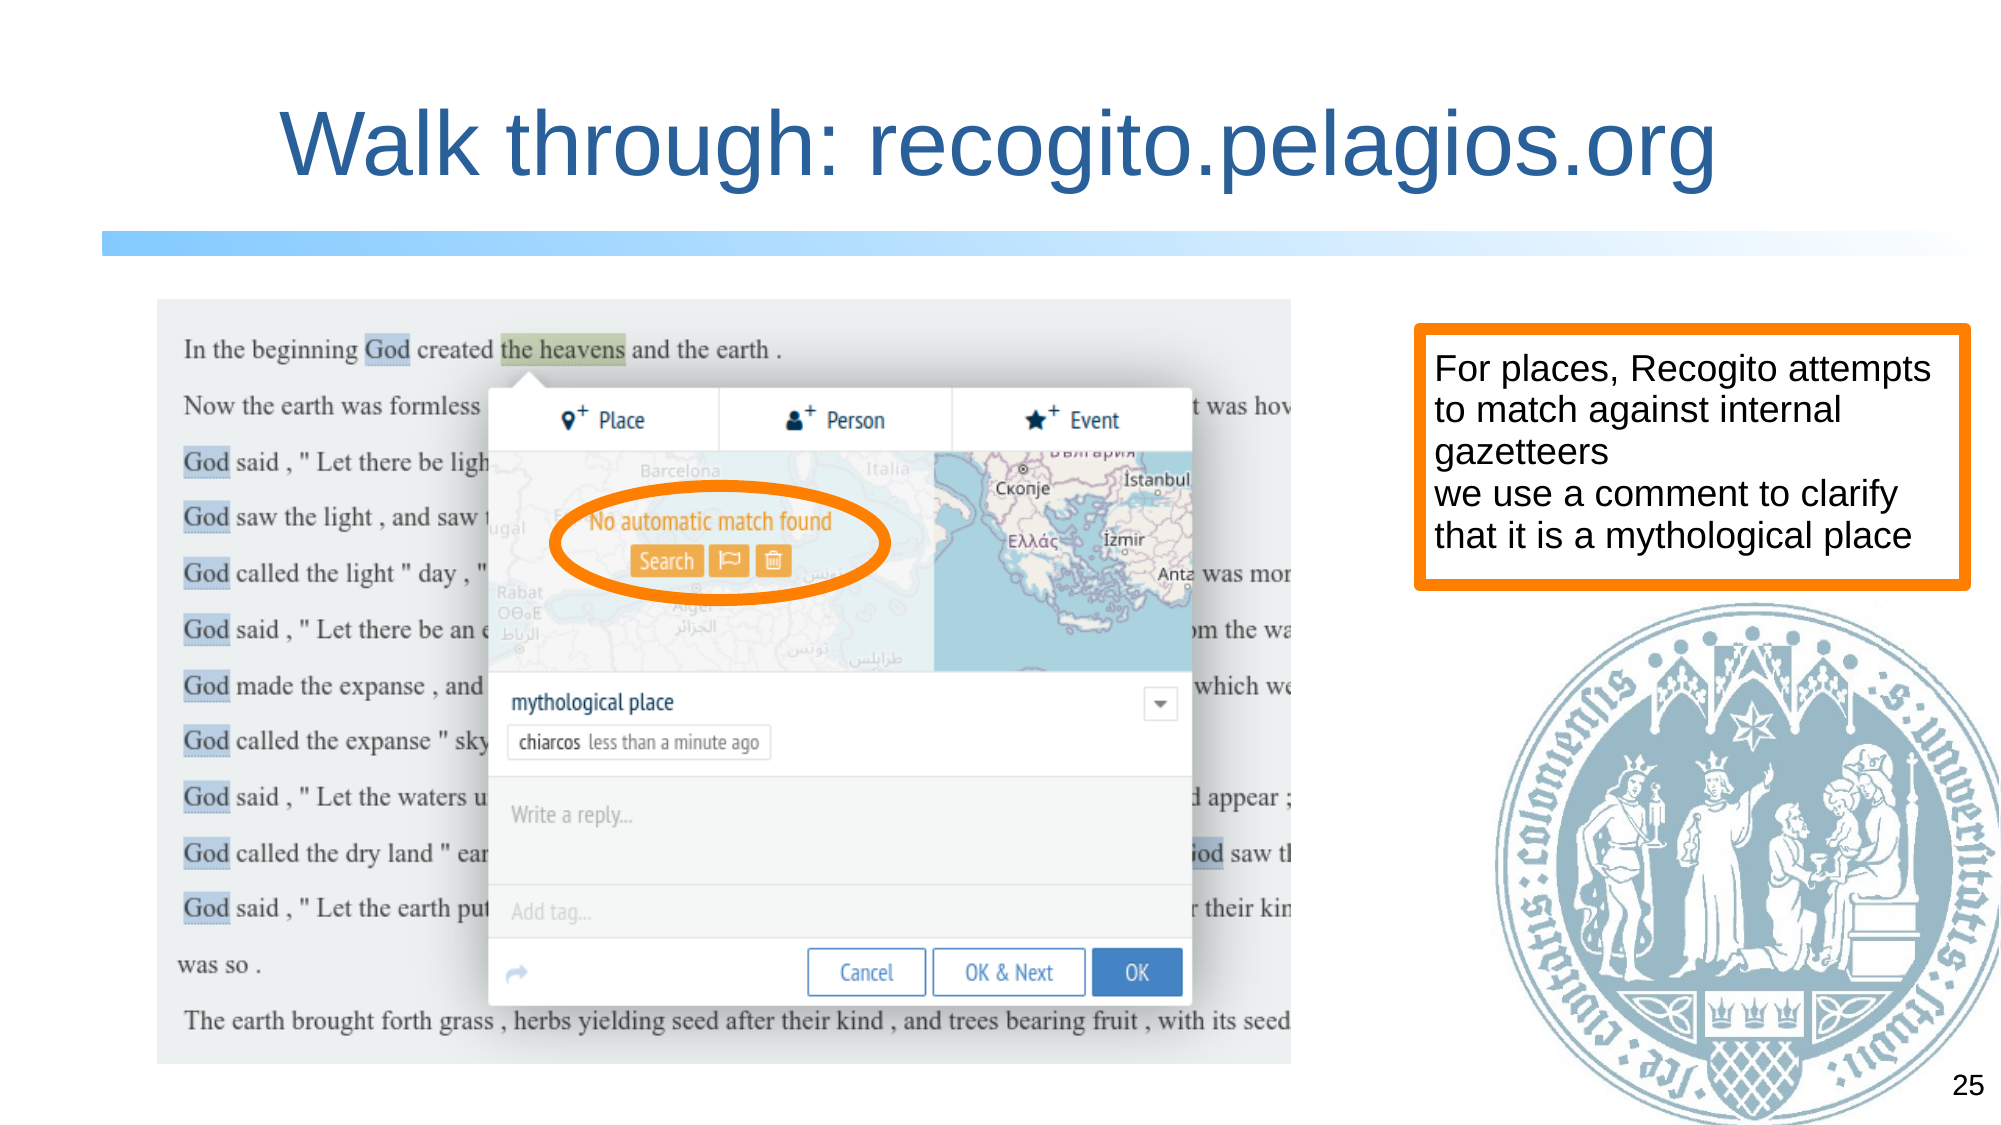

# Walk through: recogito.pelagios.org
For places, Recogito attempts
to match against internal
gazetteers
we use a comment to clarify
that it is a mythological place